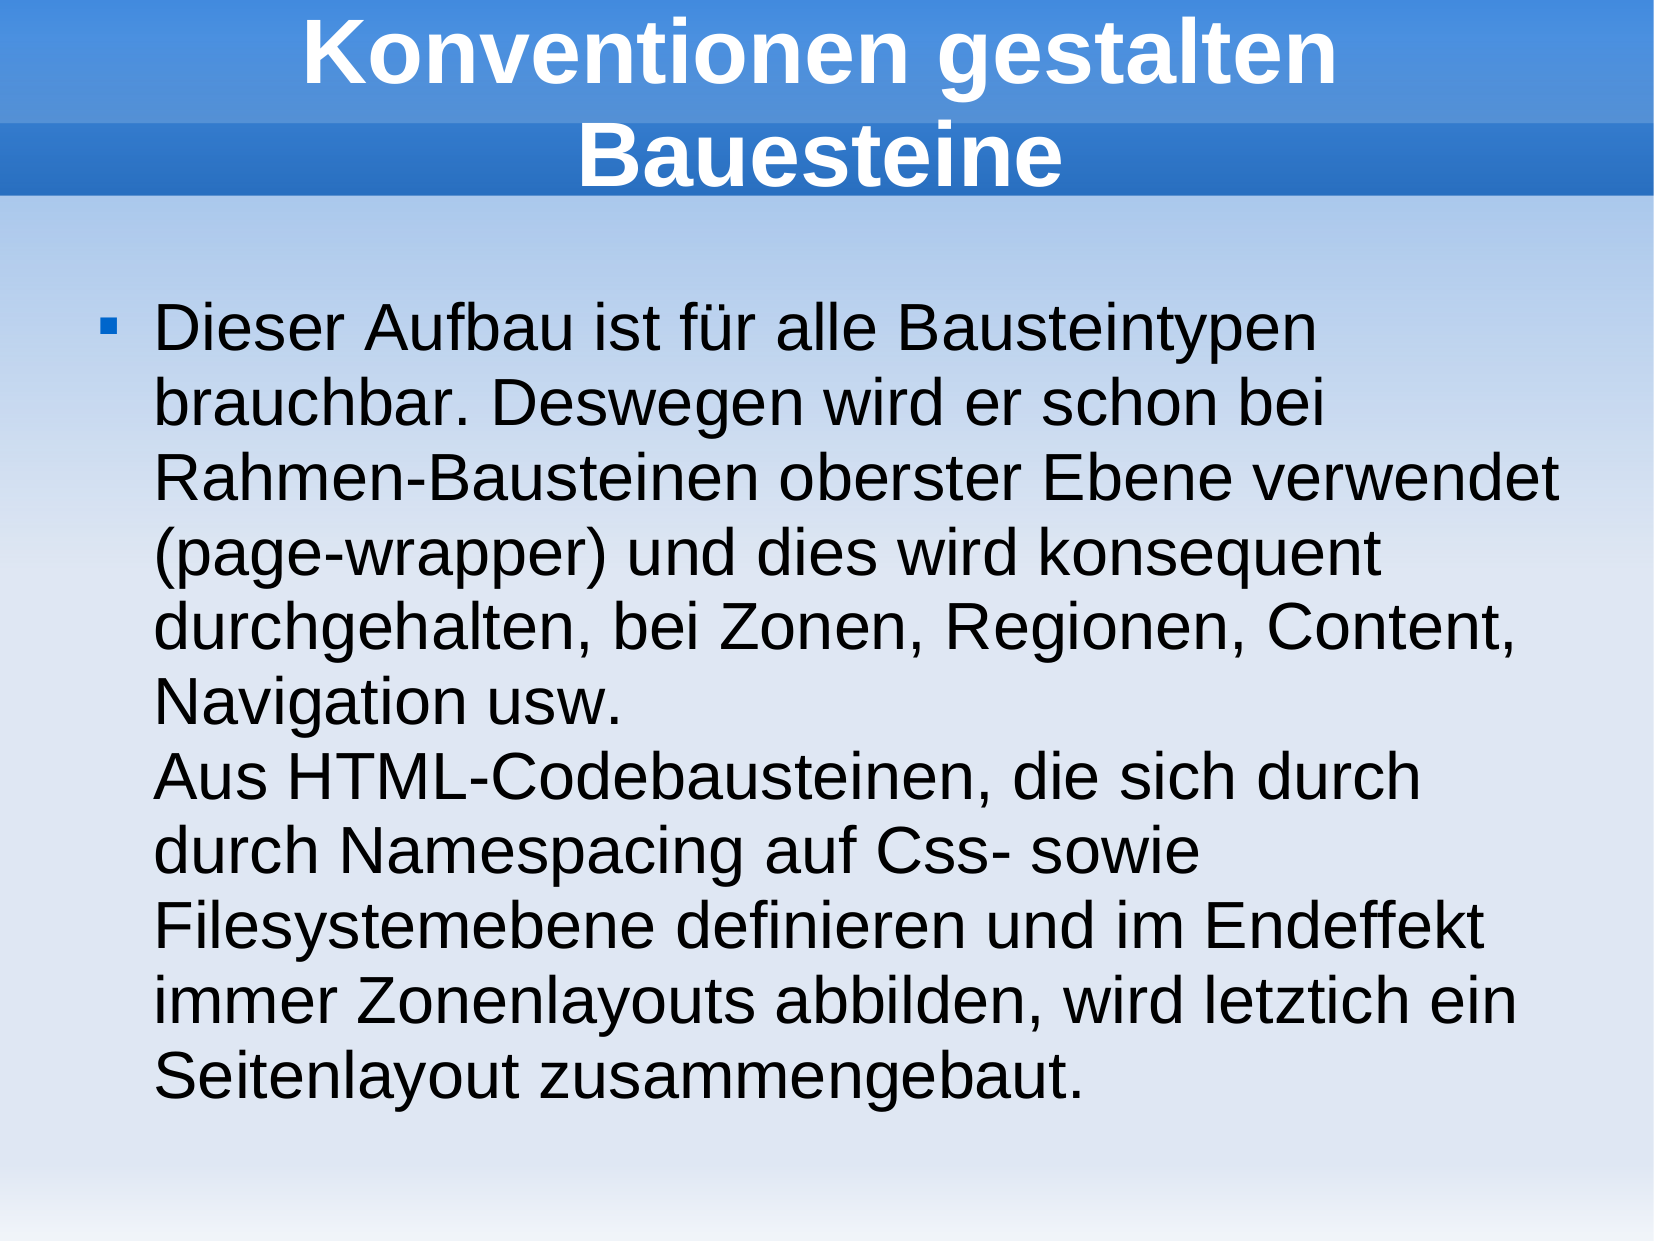

# Konventionen gestalten Bauesteine
Dieser Aufbau ist für alle Bausteintypen brauchbar. Deswegen wird er schon bei Rahmen-Bausteinen oberster Ebene verwendet (page-wrapper) und dies wird konsequent durchgehalten, bei Zonen, Regionen, Content, Navigation usw.
Aus HTML-Codebausteinen, die sich durch durch Namespacing auf Css- sowie Filesystemebene definieren und im Endeffekt immer Zonenlayouts abbilden, wird letztich ein Seitenlayout zusammengebaut.